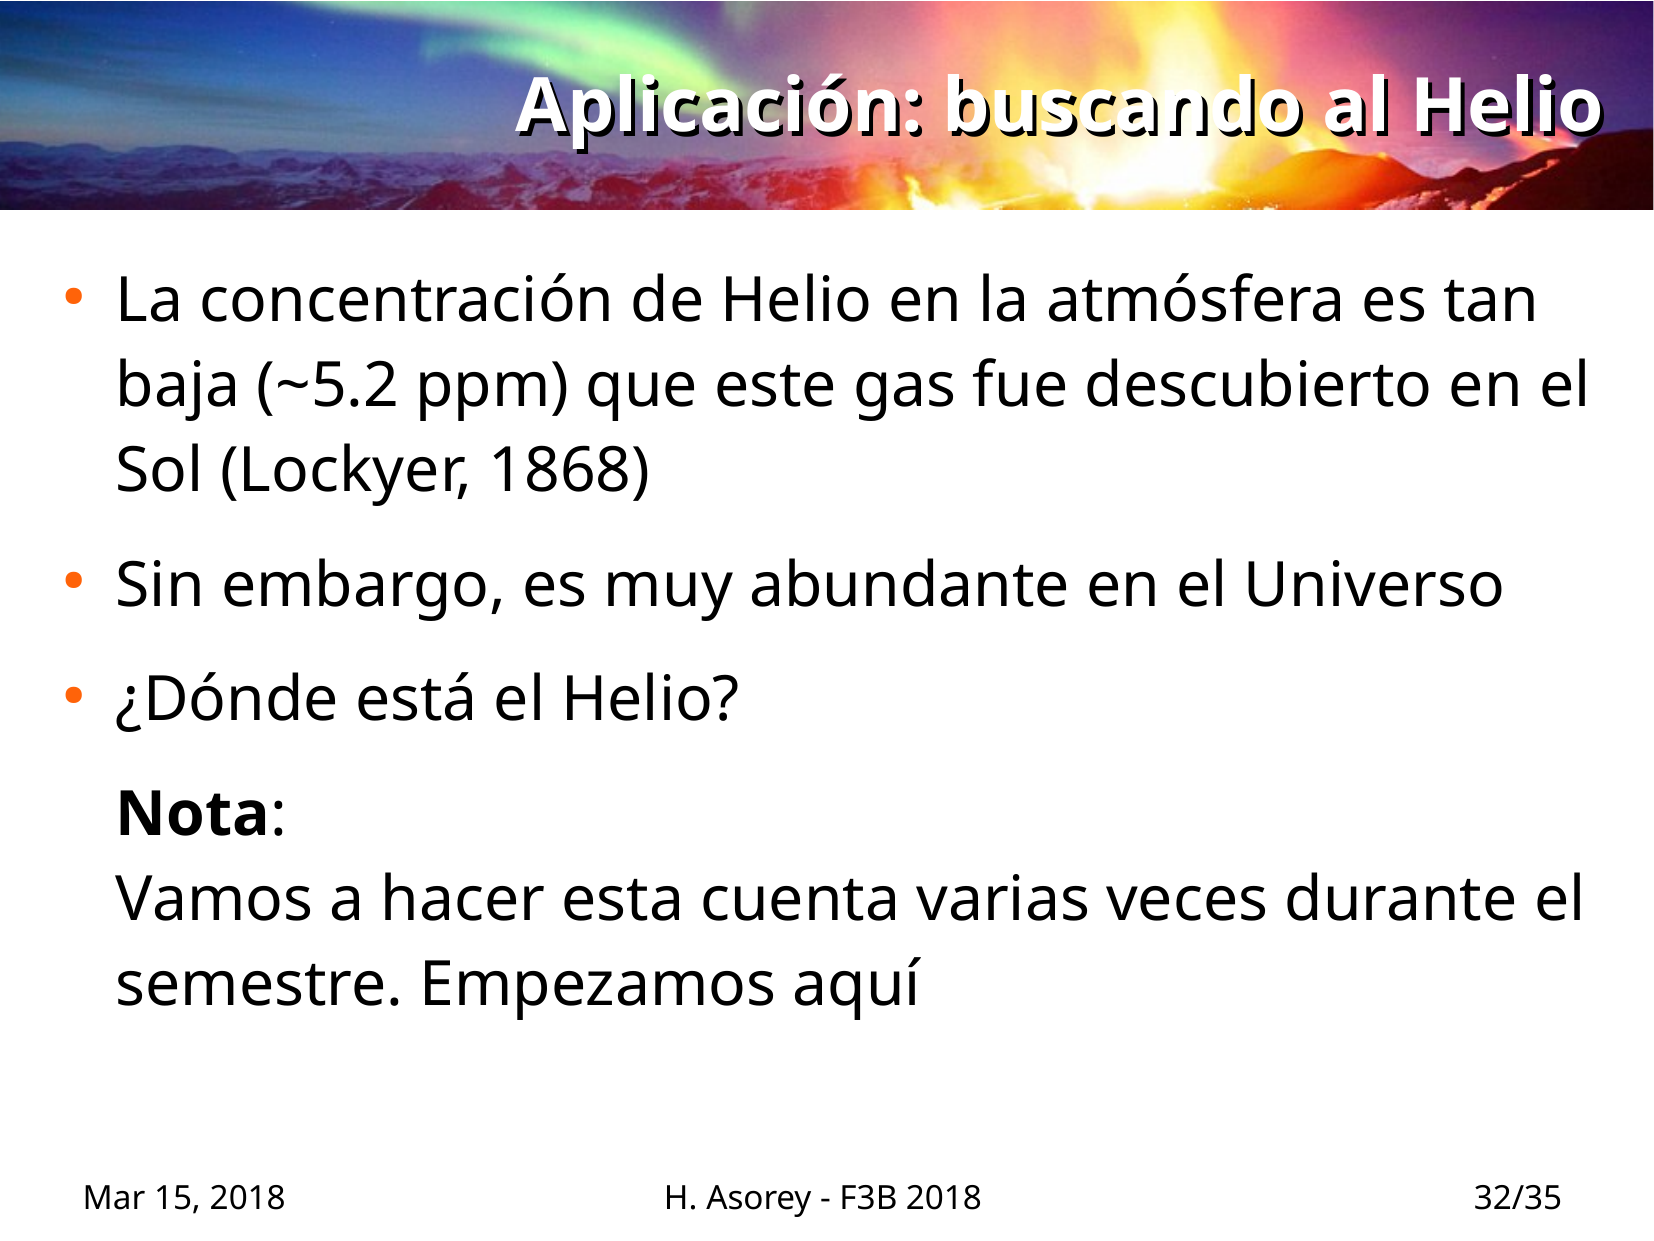

# Aplicación: buscando al Helio
La concentración de Helio en la atmósfera es tan baja (~5.2 ppm) que este gas fue descubierto en el Sol (Lockyer, 1868)
Sin embargo, es muy abundante en el Universo
¿Dónde está el Helio?
Nota:
Vamos a hacer esta cuenta varias veces durante el semestre. Empezamos aquí
Mar 15, 2018
H. Asorey - F3B 2018
32